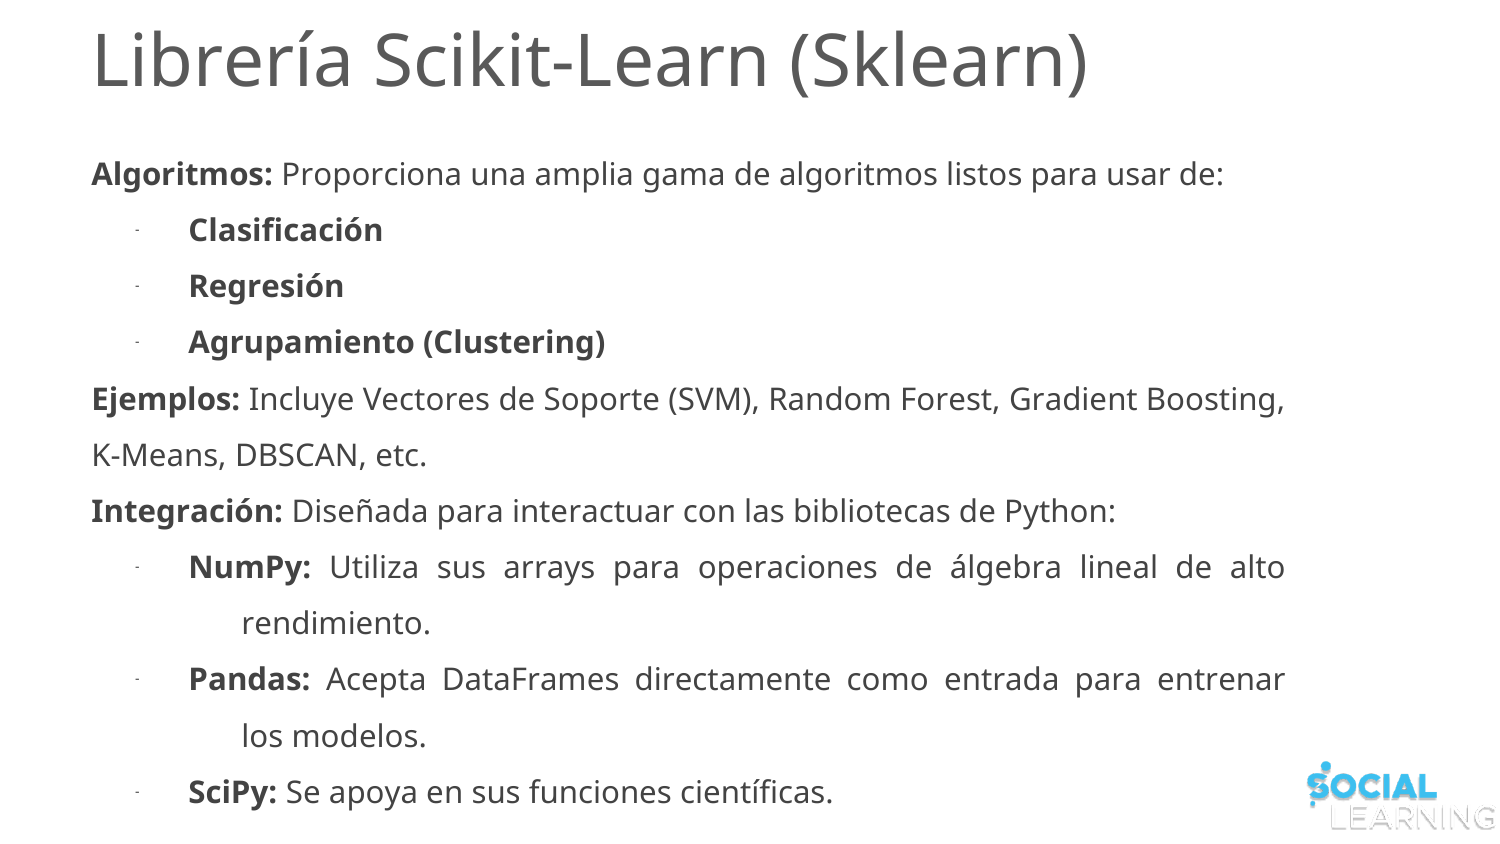

Librería Scikit-Learn (Sklearn)
Algoritmos: Proporciona una amplia gama de algoritmos listos para usar de:
Clasificación
Regresión
Agrupamiento (Clustering)
Ejemplos: Incluye Vectores de Soporte (SVM), Random Forest, Gradient Boosting, K-Means, DBSCAN, etc.
Integración: Diseñada para interactuar con las bibliotecas de Python:
NumPy: Utiliza sus arrays para operaciones de álgebra lineal de alto rendimiento.
Pandas: Acepta DataFrames directamente como entrada para entrenar los modelos.
SciPy: Se apoya en sus funciones científicas.